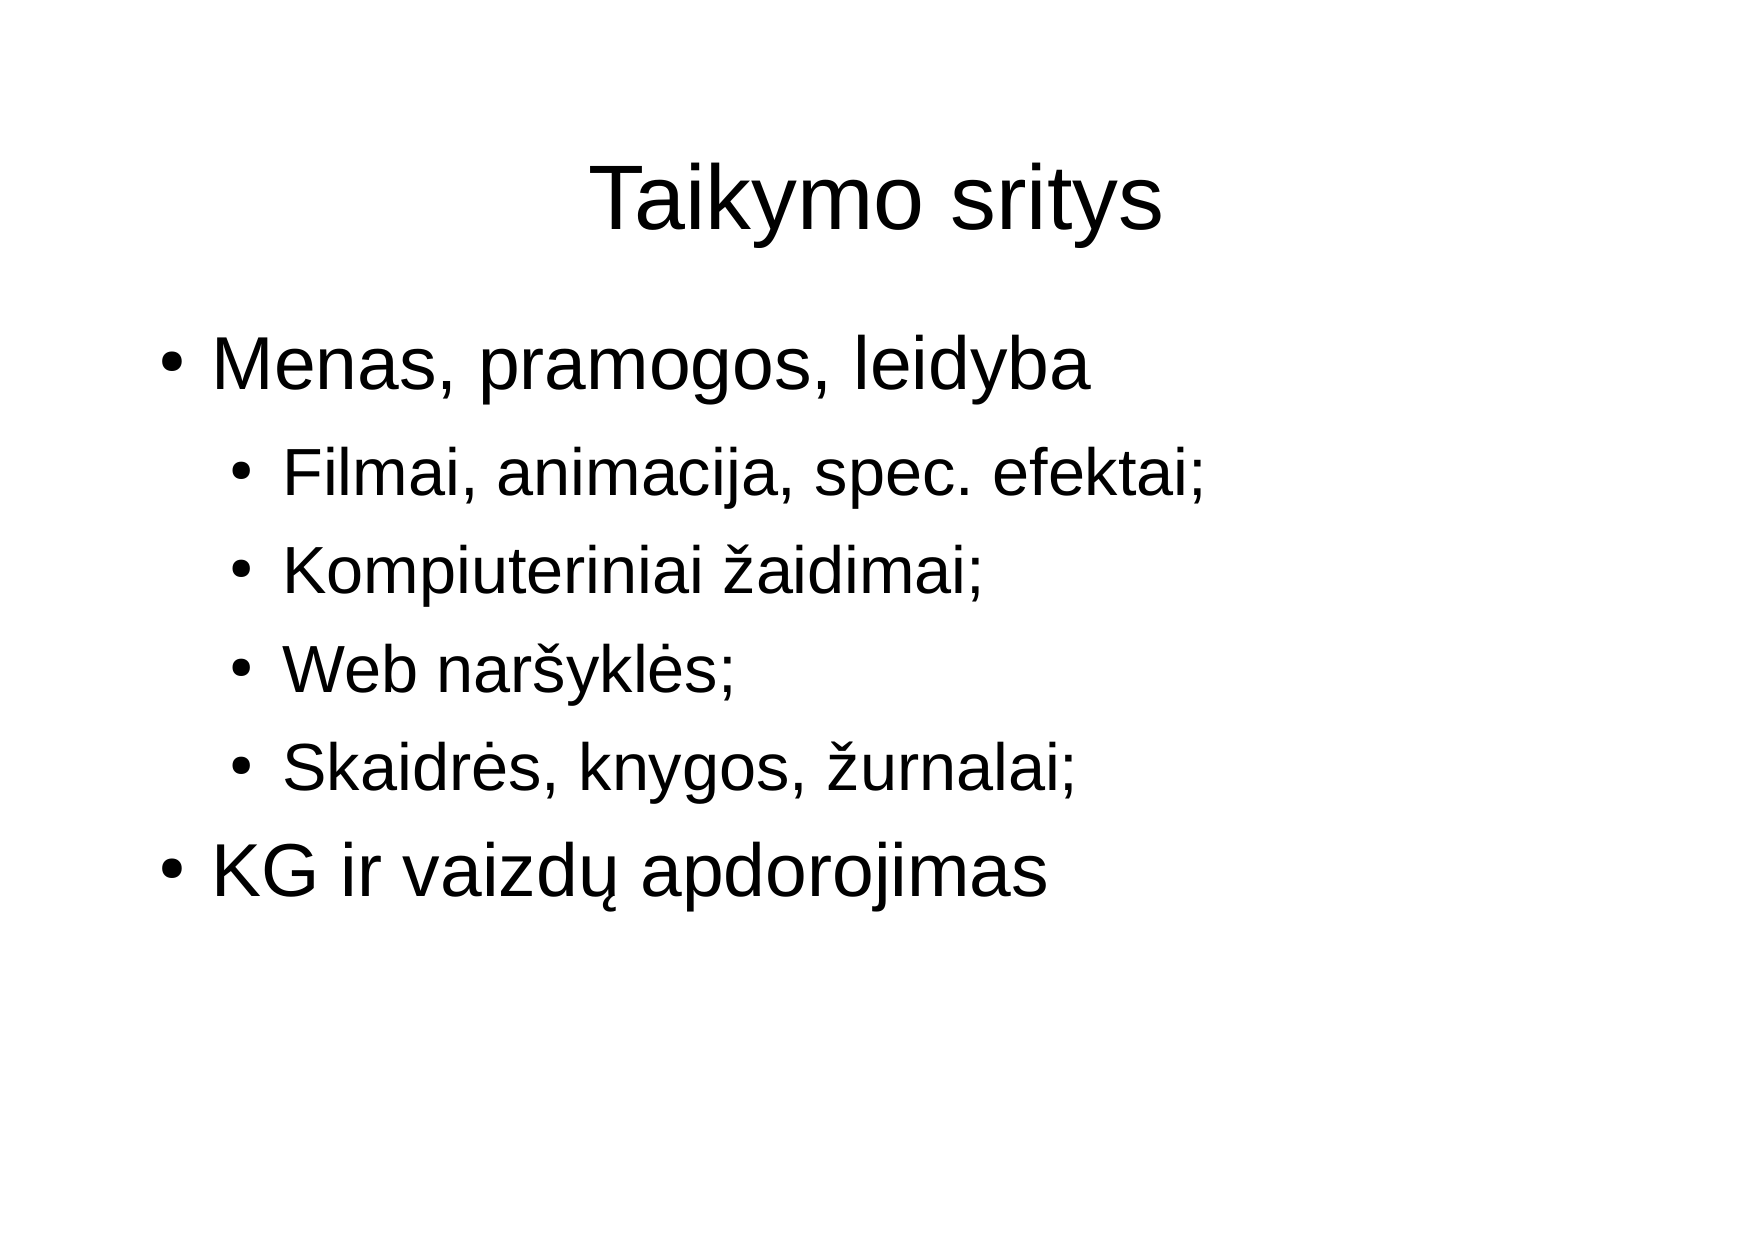

# Taikymo sritys
Menas, pramogos, leidyba
Filmai, animacija, spec. efektai;
Kompiuteriniai žaidimai;
Web naršyklės;
Skaidrės, knygos, žurnalai;
KG ir vaizdų apdorojimas